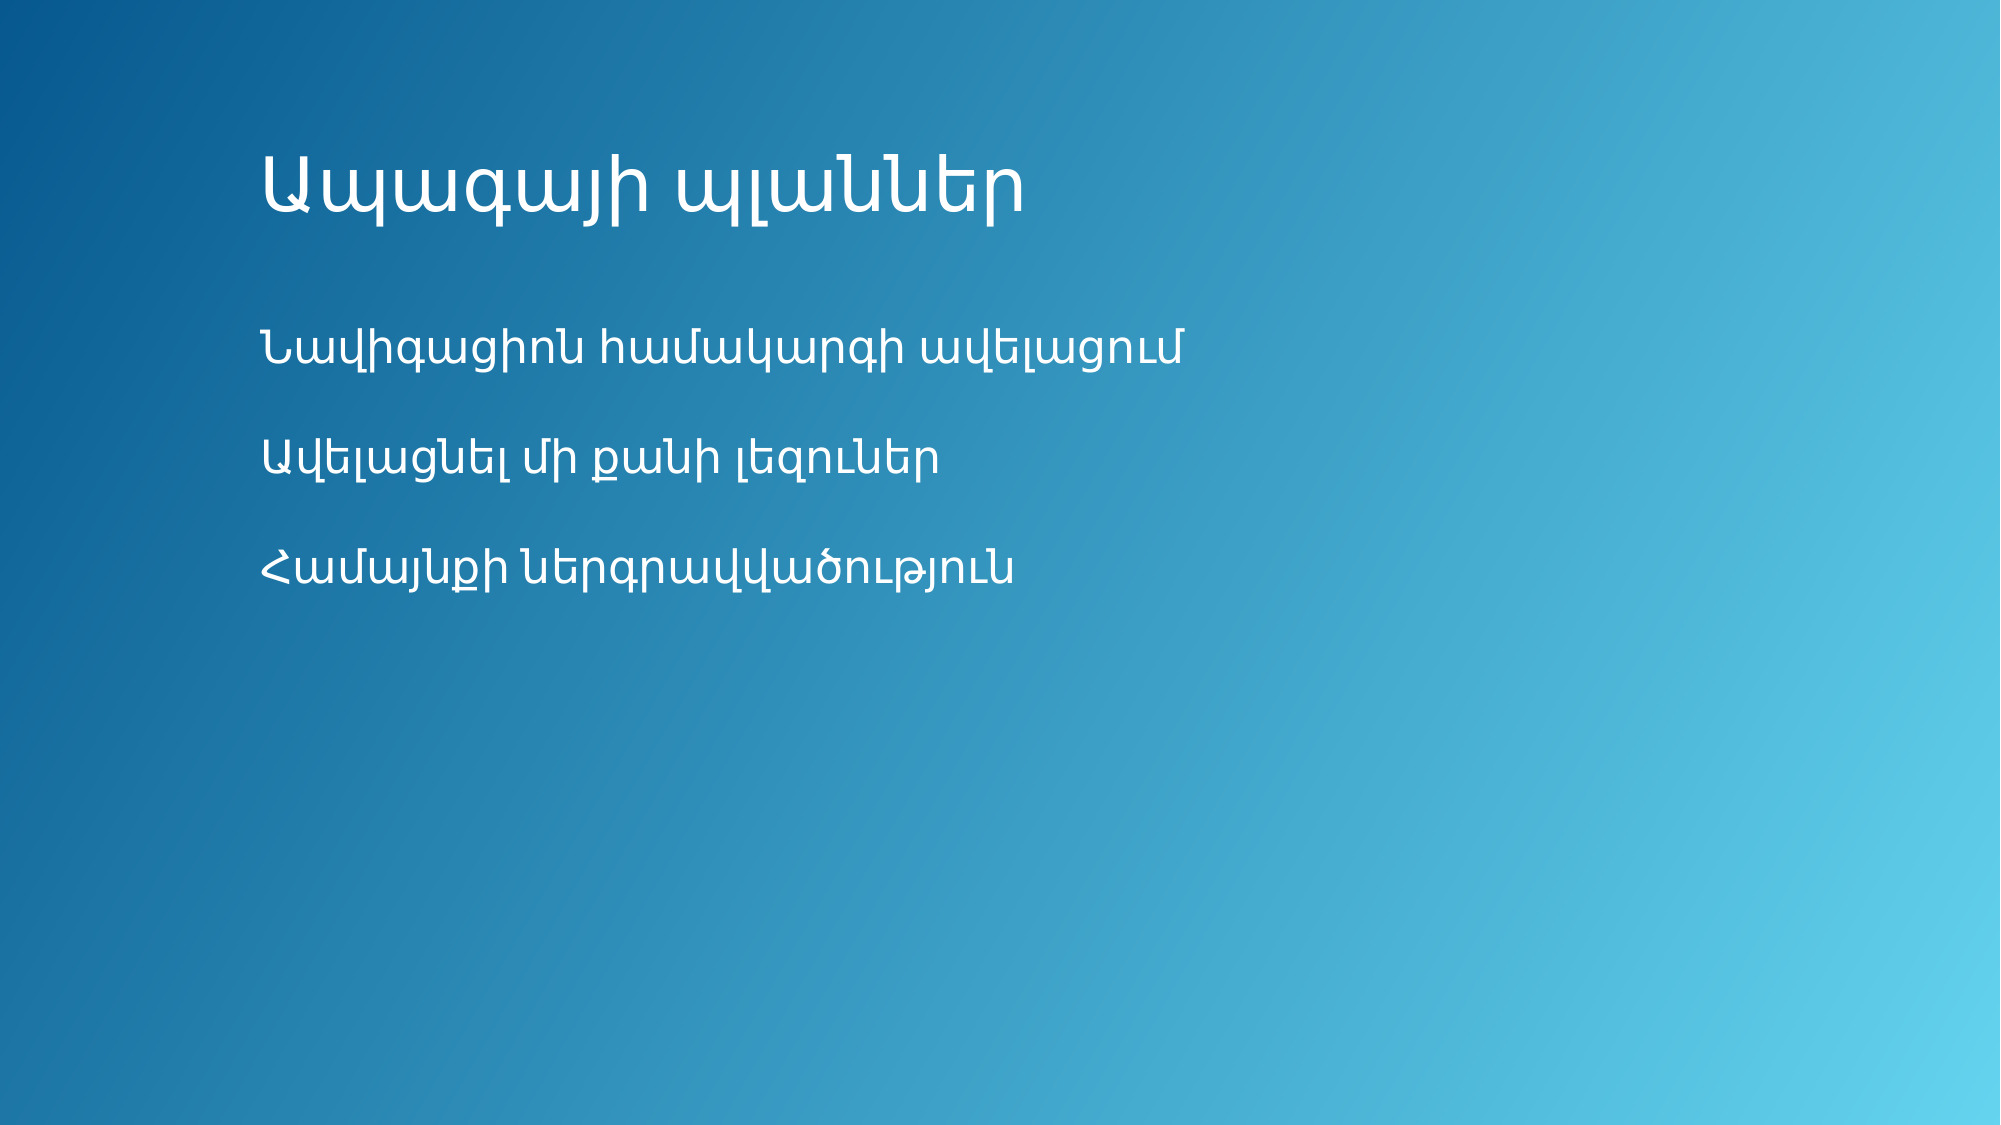

Ապագայի պլաններ
Նավիգացիոն համակարգի ավելացում
Ավելացնել մի քանի լեզուներ
Համայնքի ներգրավվածություն